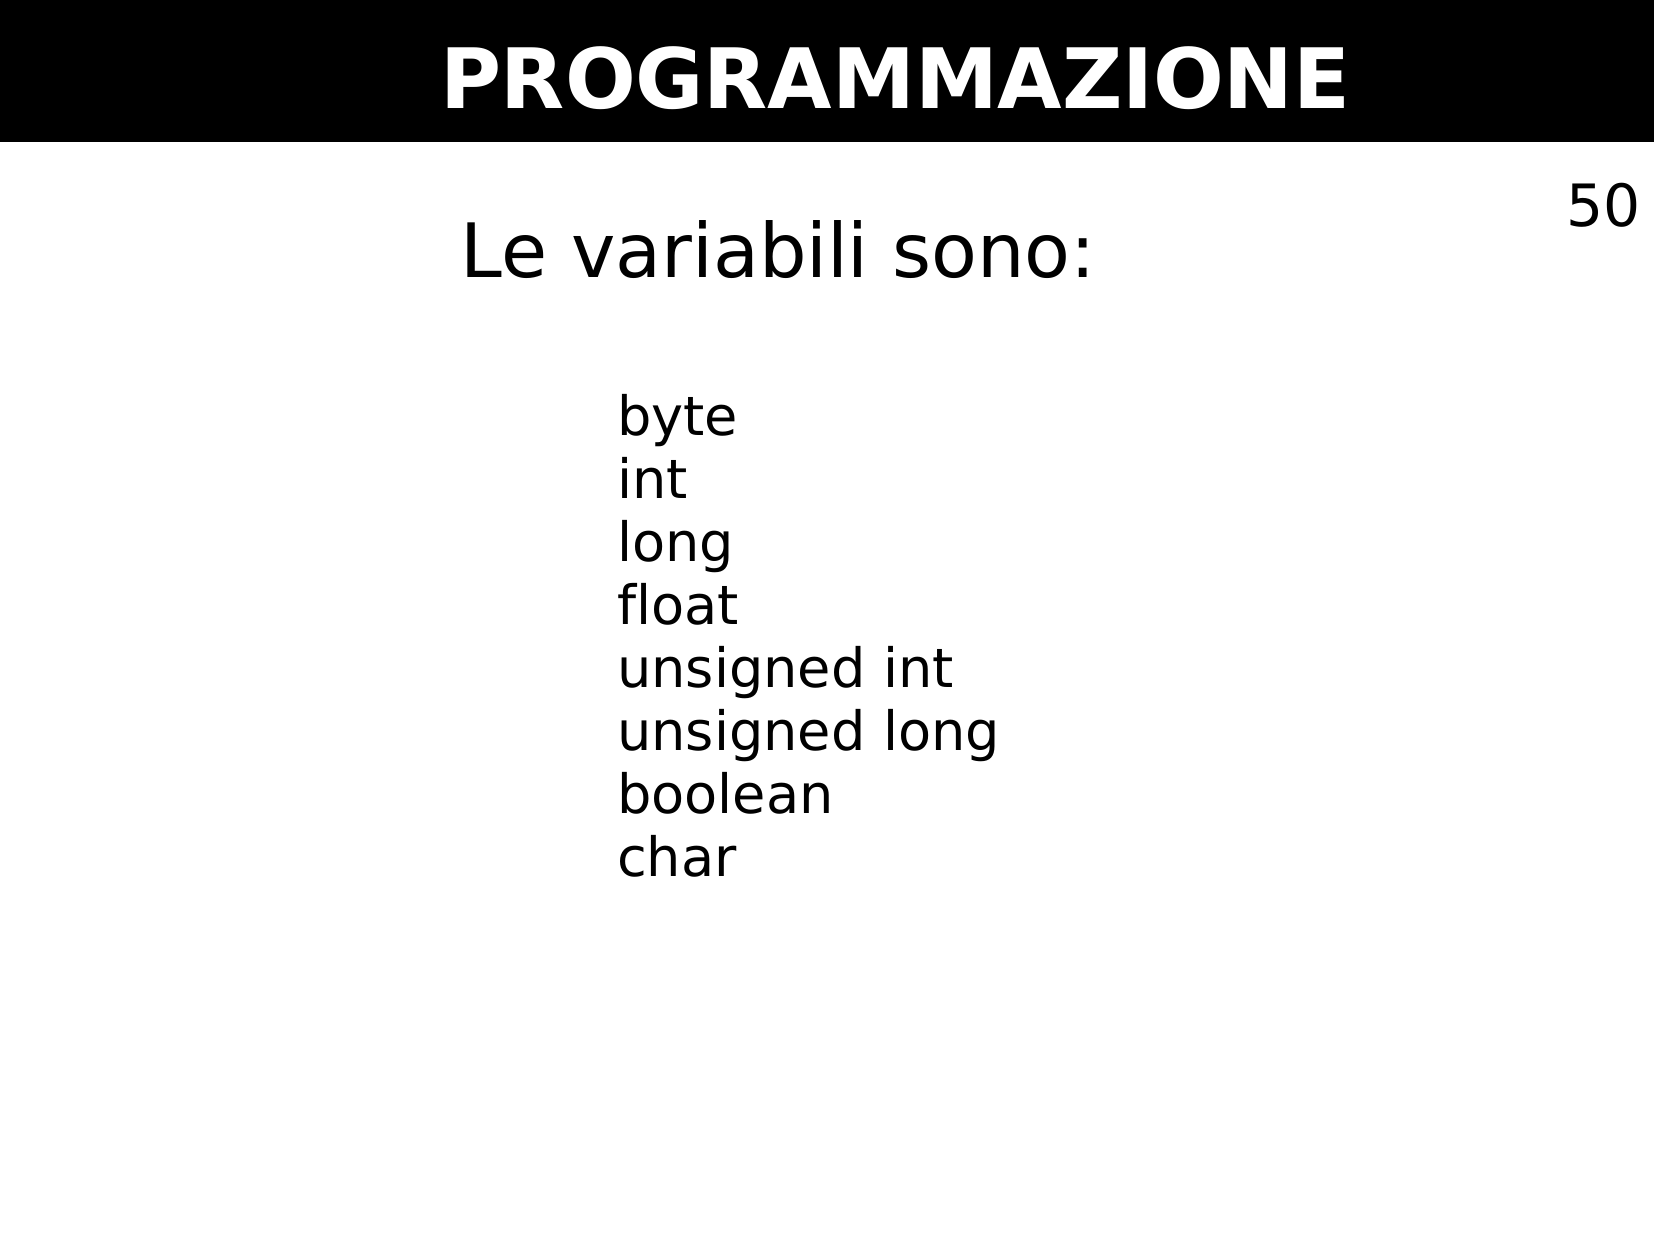

PROGRAMMAZIONE
50
Le variabili sono:
byte
int
long
float
unsigned int
unsigned long
boolean
char